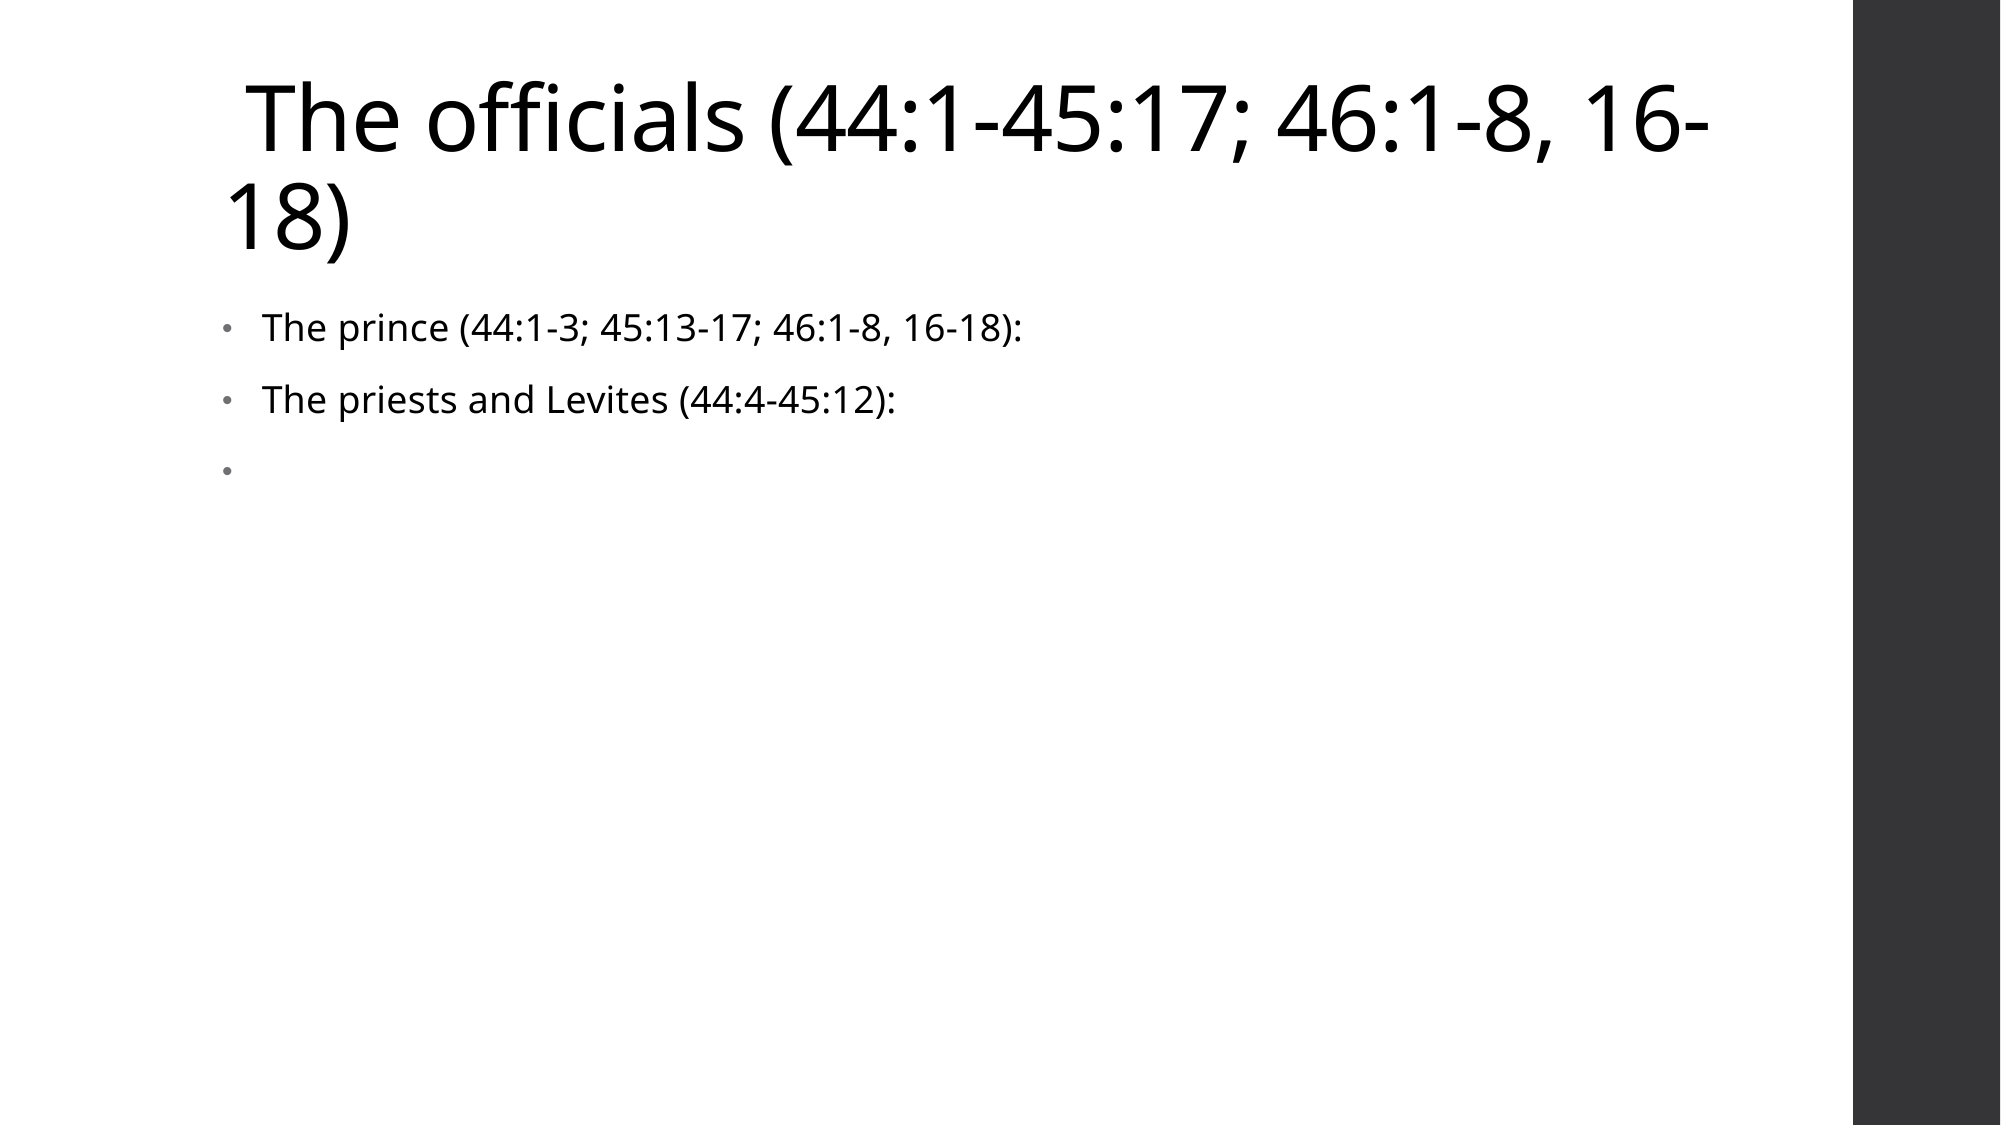

# The officials (44:1-45:17; 46:1-8, 16-18)
 The prince (44:1-3; 45:13-17; 46:1-8, 16-18):
 The priests and Levites (44:4-45:12):